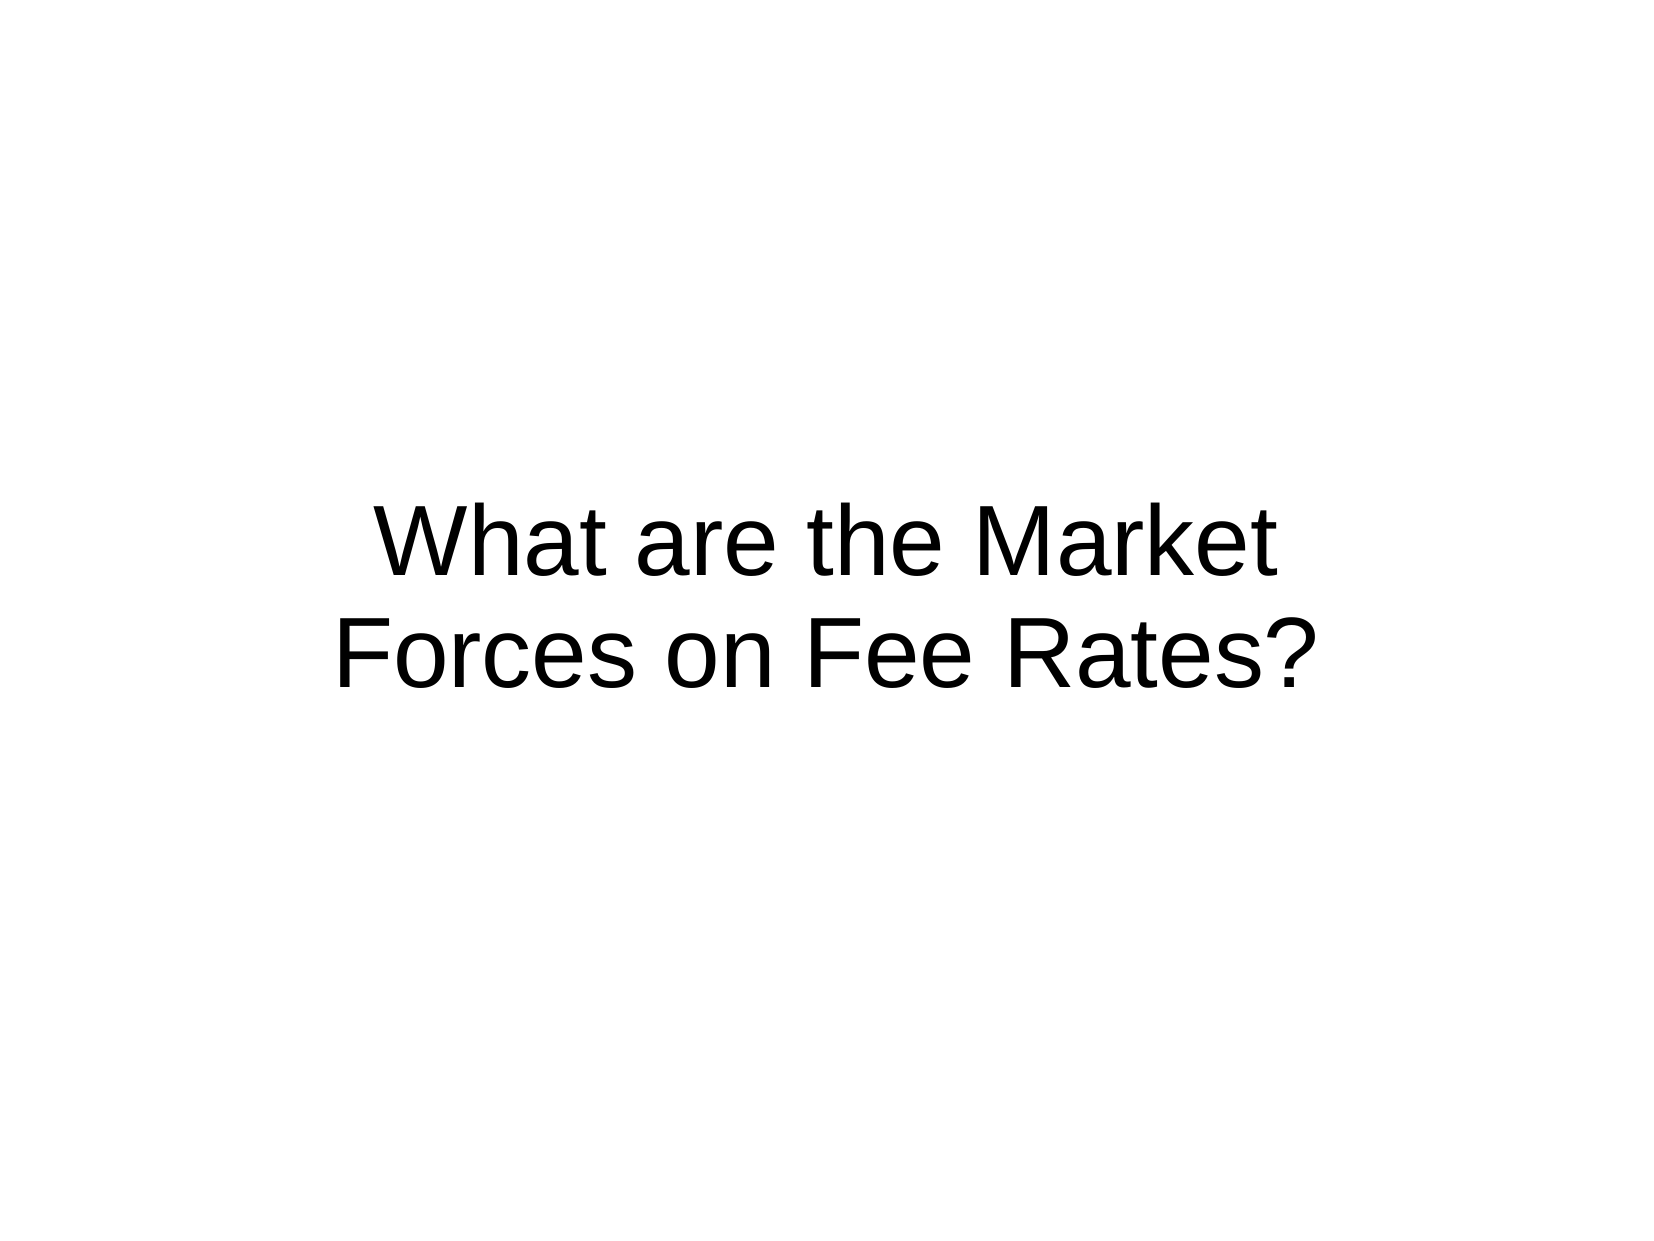

What are the Market Forces on Fee Rates?